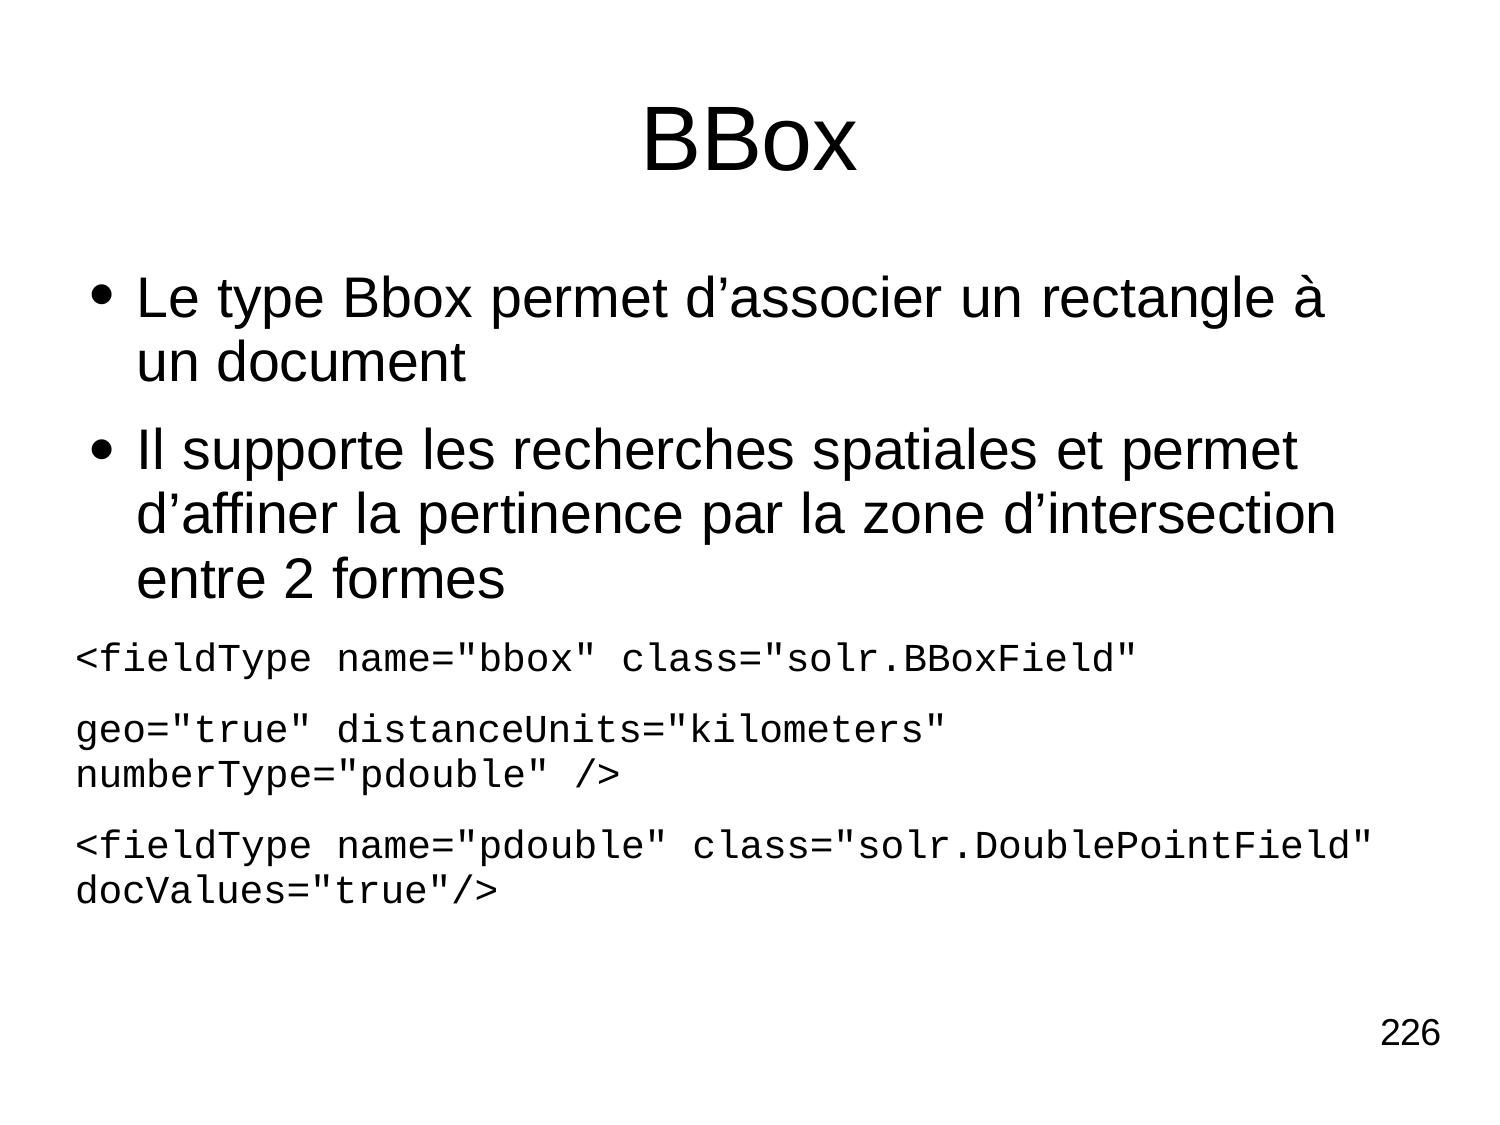

# BBox
Le type Bbox permet d’associer un rectangle à un document
Il supporte les recherches spatiales et permet d’affiner la pertinence par la zone d’intersection entre 2 formes
●
●
<fieldType name="bbox" class="solr.BBoxField"
geo="true" distanceUnits="kilometers" numberType="pdouble" />
<fieldType name="pdouble" class="solr.DoublePointField" docValues="true"/>
226